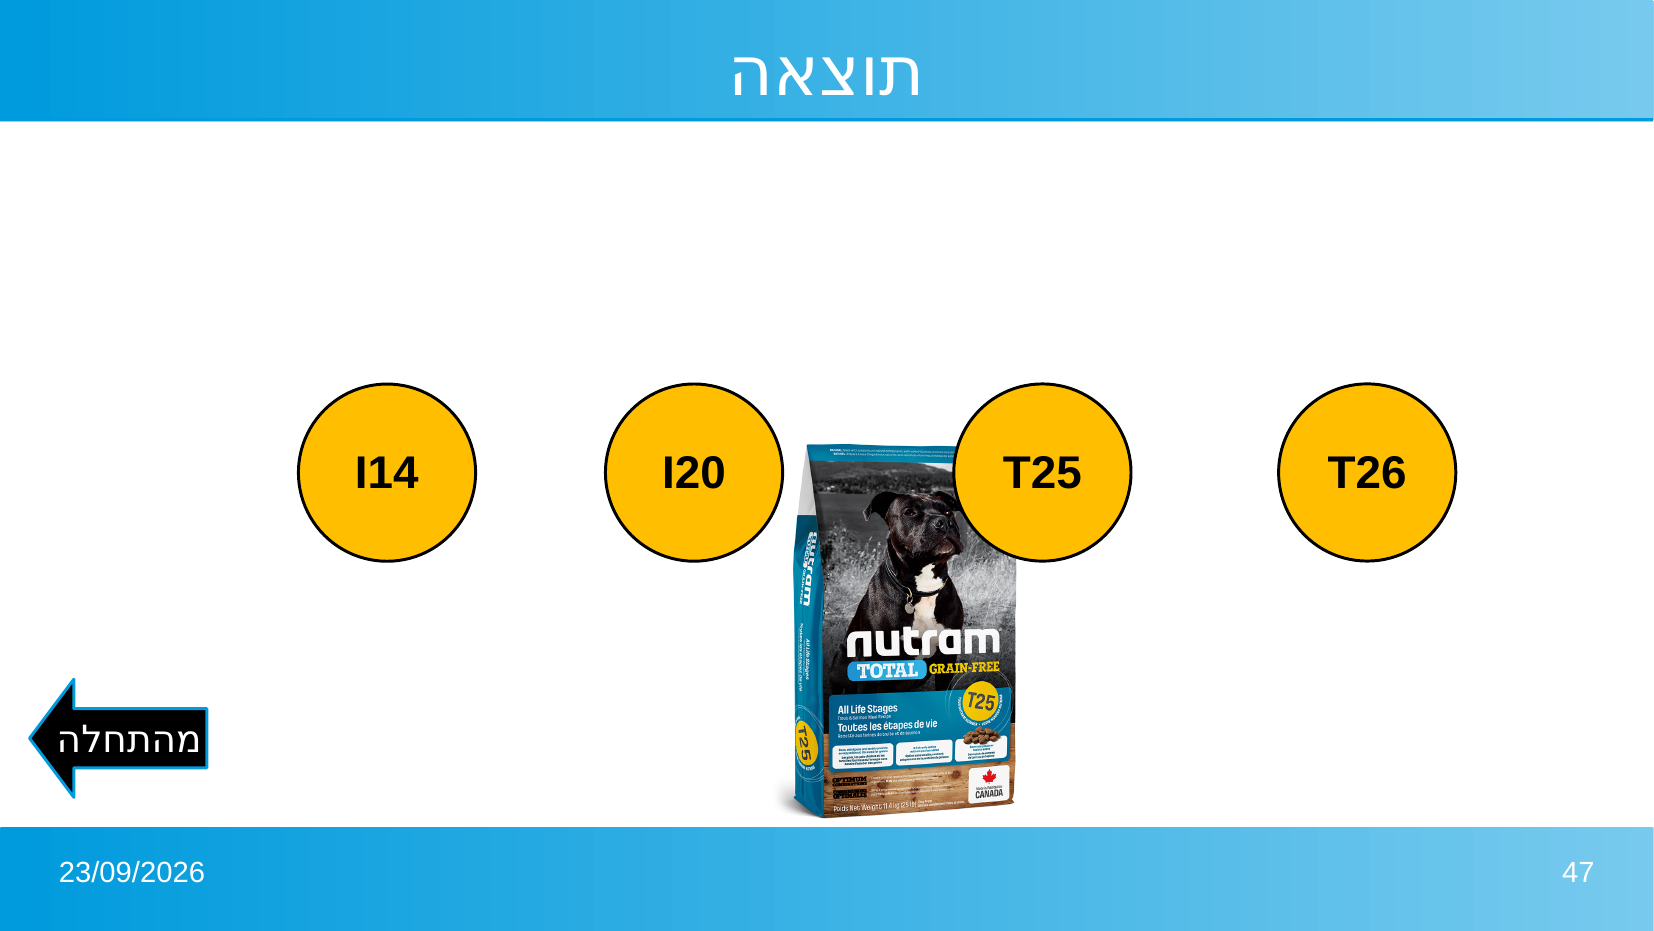

# תוצאה
T26
T25
I20
I14
מהתחלה
47